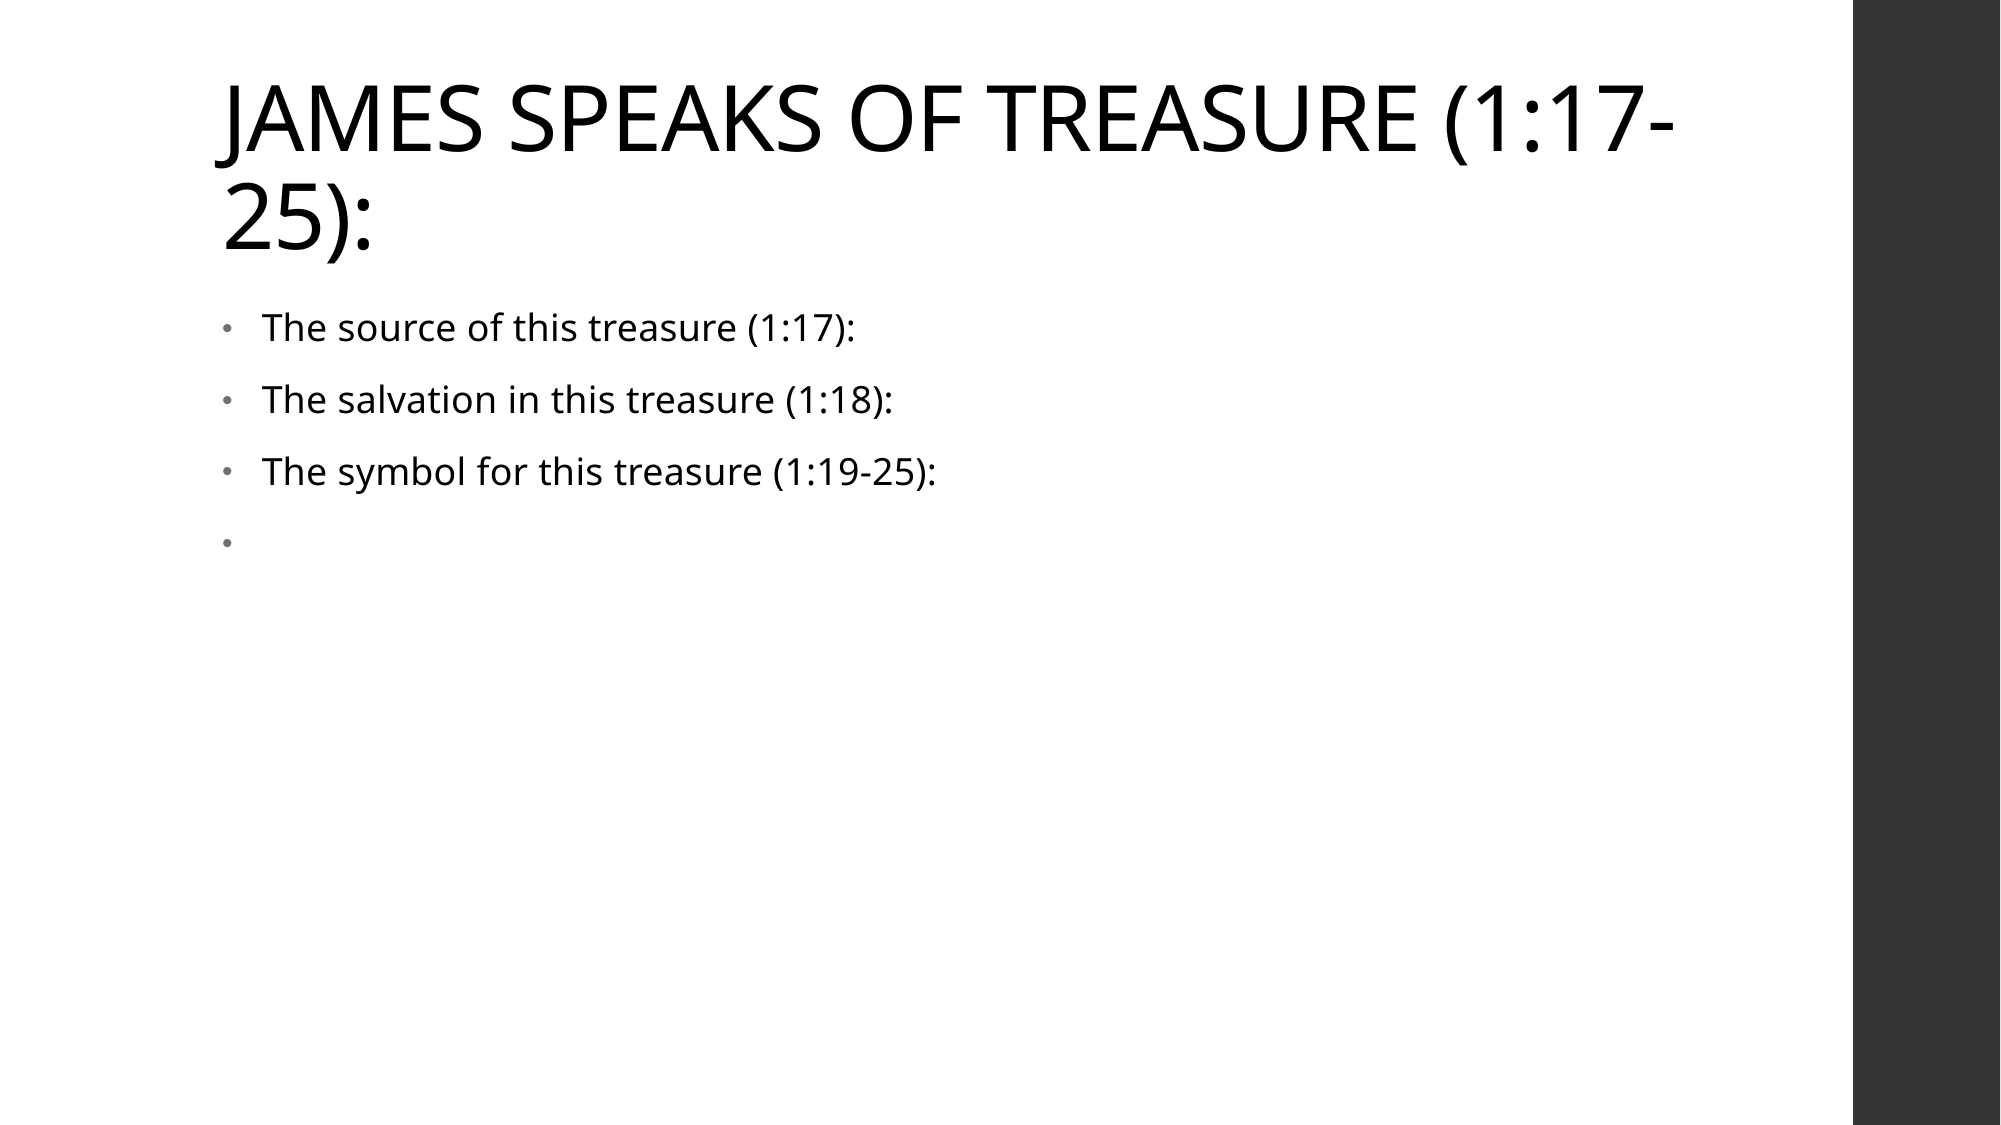

# JAMES SPEAKS OF TREASURE (1:17-25):
 The source of this treasure (1:17):
 The salvation in this treasure (1:18):
 The symbol for this treasure (1:19-25):